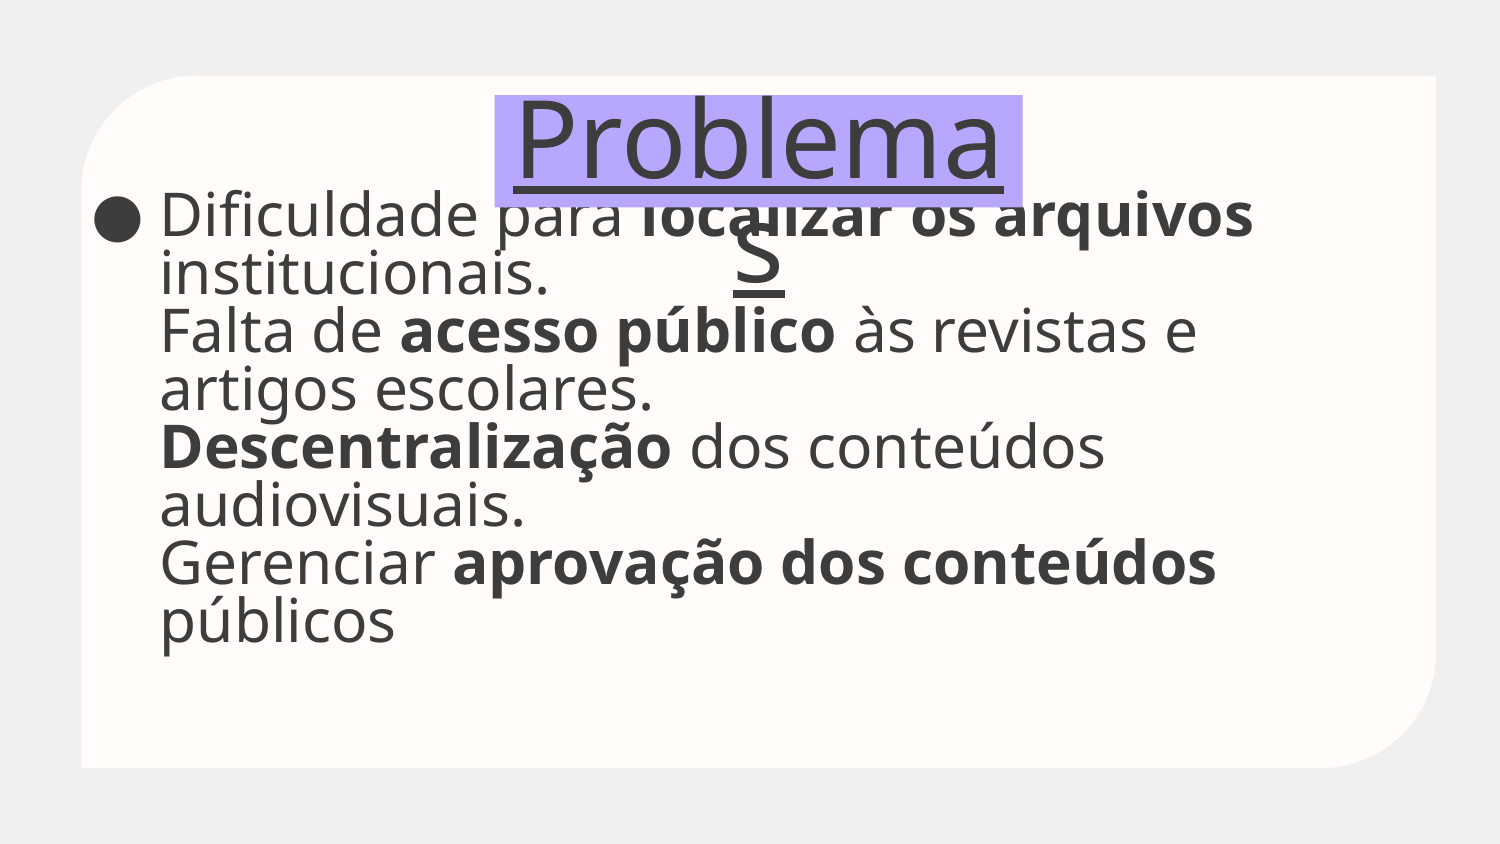

# Dificuldade para localizar os arquivos institucionais. Falta de acesso público às revistas e artigos escolares. Descentralização dos conteúdos audiovisuais. Gerenciar aprovação dos conteúdos públicos
Problemas